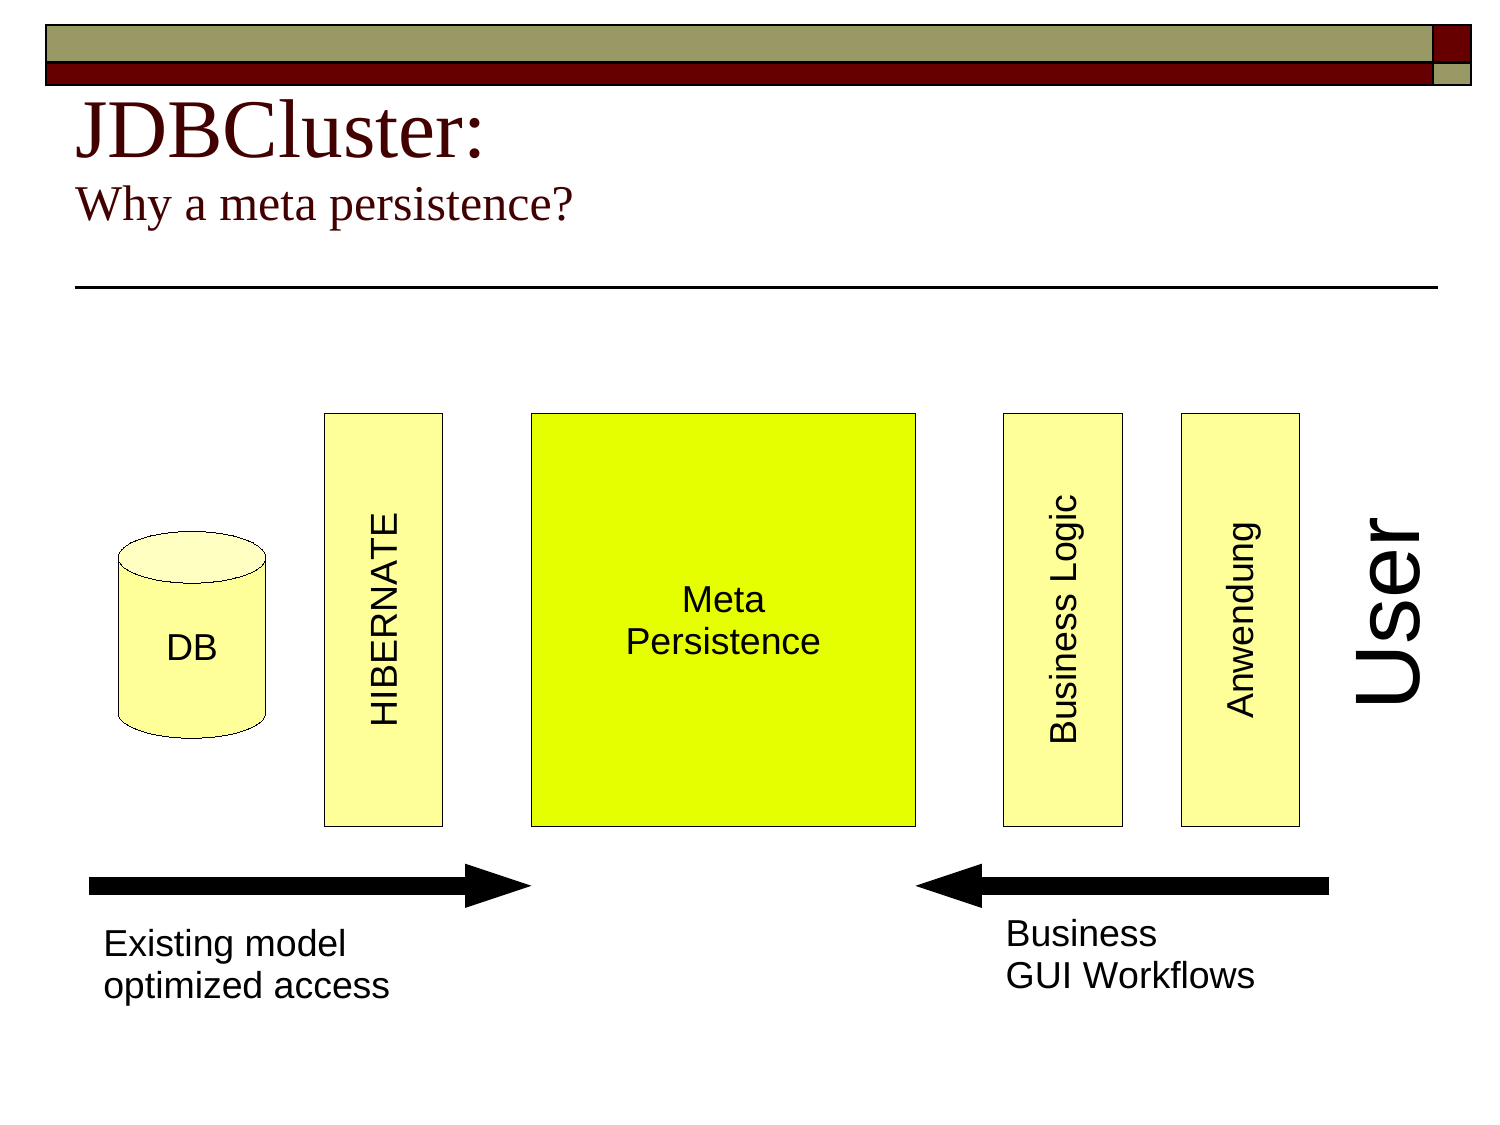

# JDBCluster: Why a meta persistence?
Meta
Persistence
DB
User
HIBERNATE
Business Logic
Anwendung
Business
GUI Workflows
Existing model
optimized access